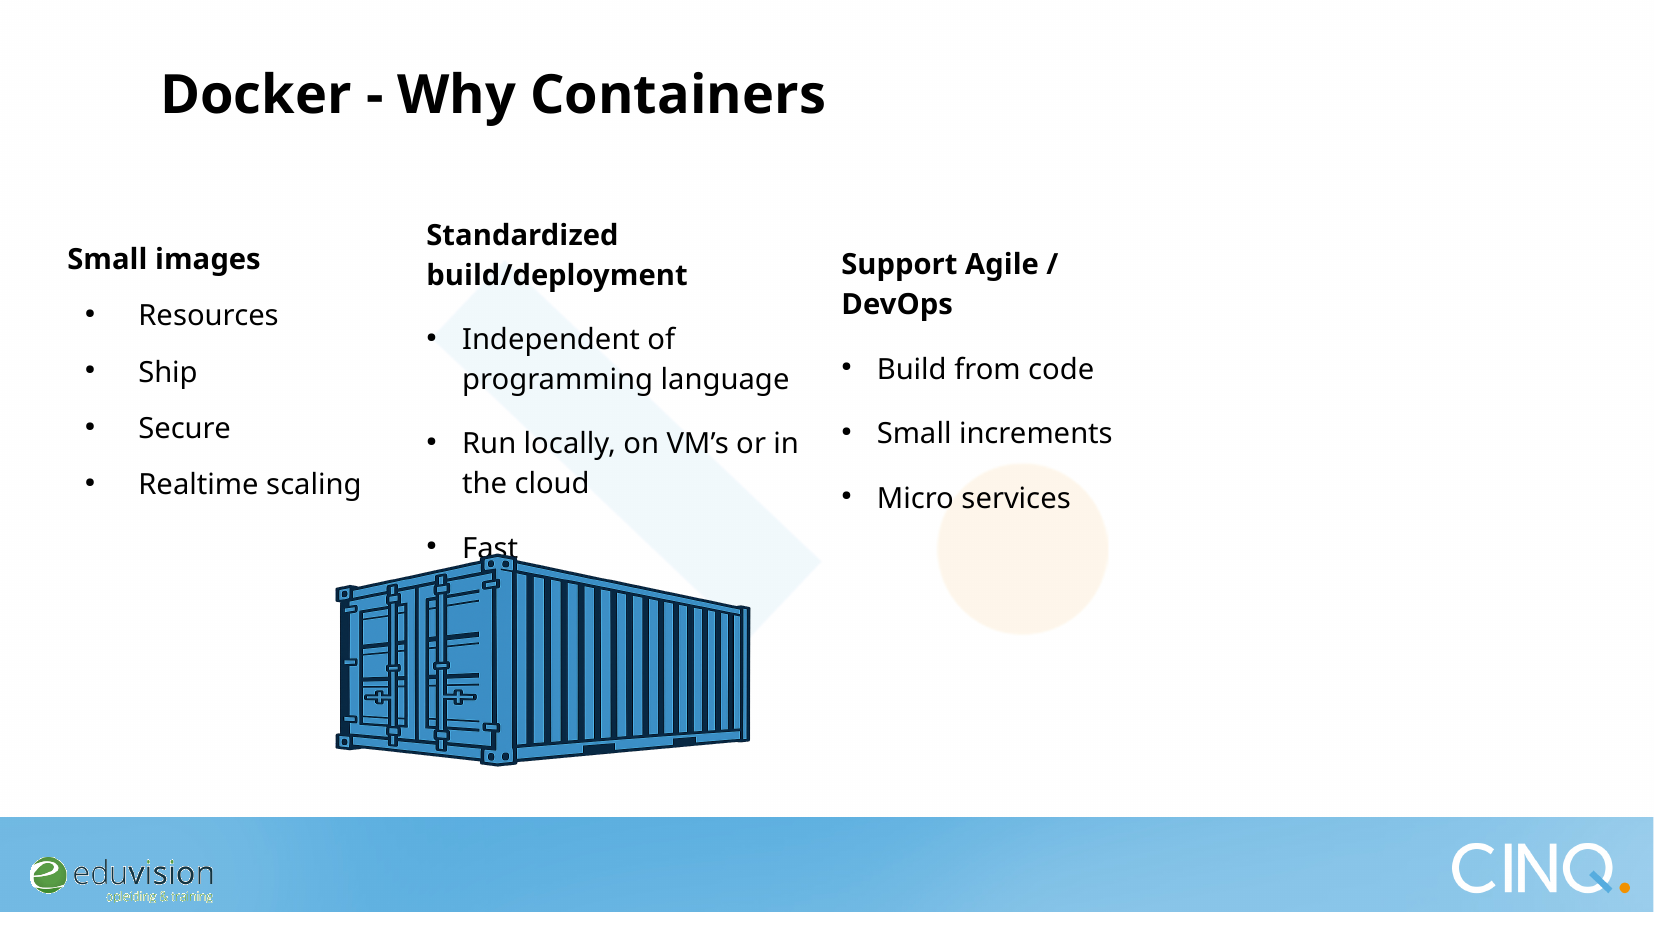

# Docker - Why Containers
Standardized build/deployment
Independent of programming language
Run locally, on VM’s or in the cloud
Fast
Small images
Resources
Ship
Secure
Realtime scaling
Support Agile / DevOps
Build from code
Small increments
Micro services